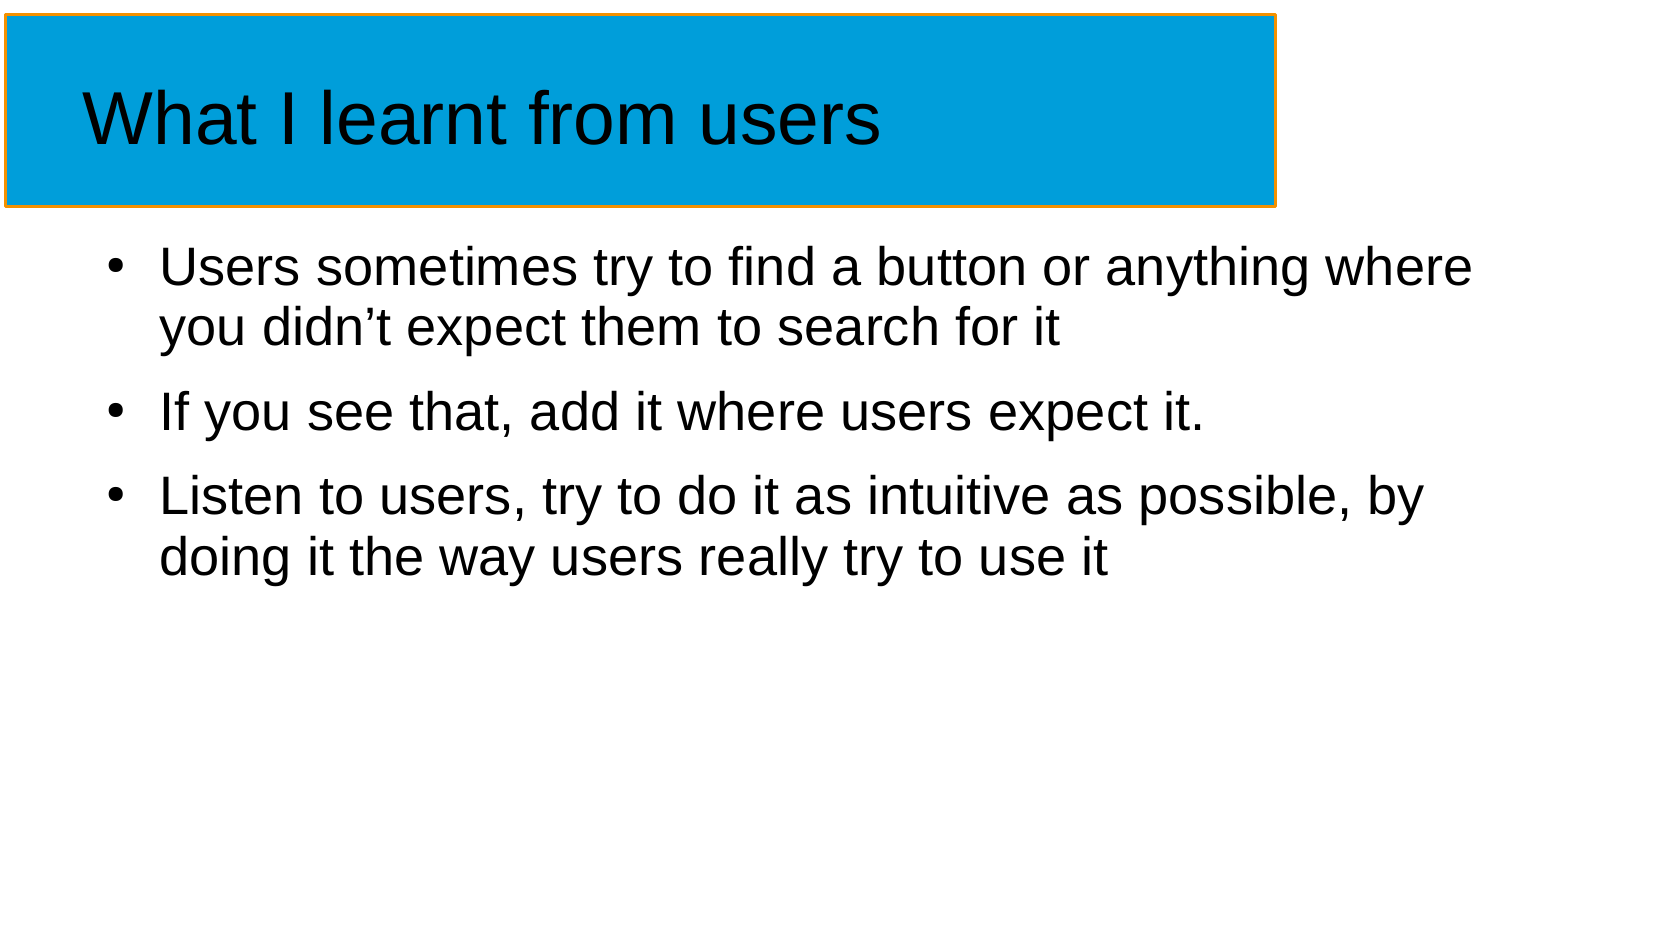

# What I learnt from users
Users sometimes try to find a button or anything where you didn’t expect them to search for it
If you see that, add it where users expect it.
Listen to users, try to do it as intuitive as possible, by doing it the way users really try to use it